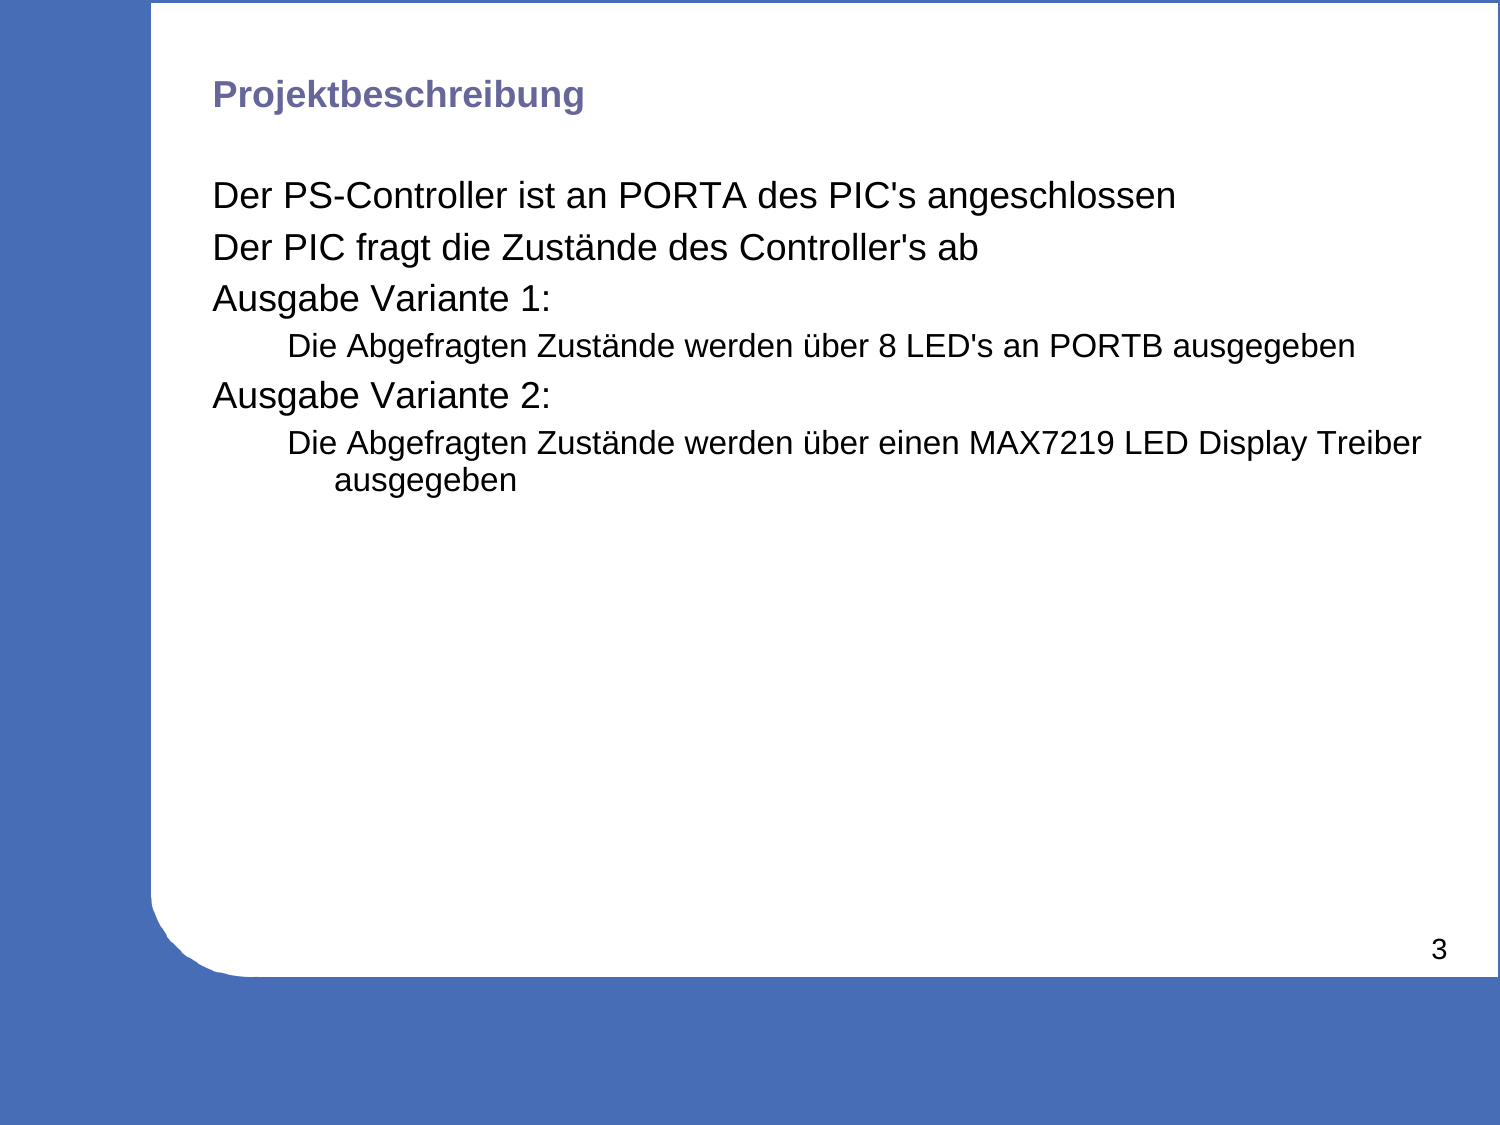

# Projektbeschreibung
Der PS-Controller ist an PORTA des PIC's angeschlossen
Der PIC fragt die Zustände des Controller's ab
Ausgabe Variante 1:
Die Abgefragten Zustände werden über 8 LED's an PORTB ausgegeben
Ausgabe Variante 2:
Die Abgefragten Zustände werden über einen MAX7219 LED Display Treiber ausgegeben
3